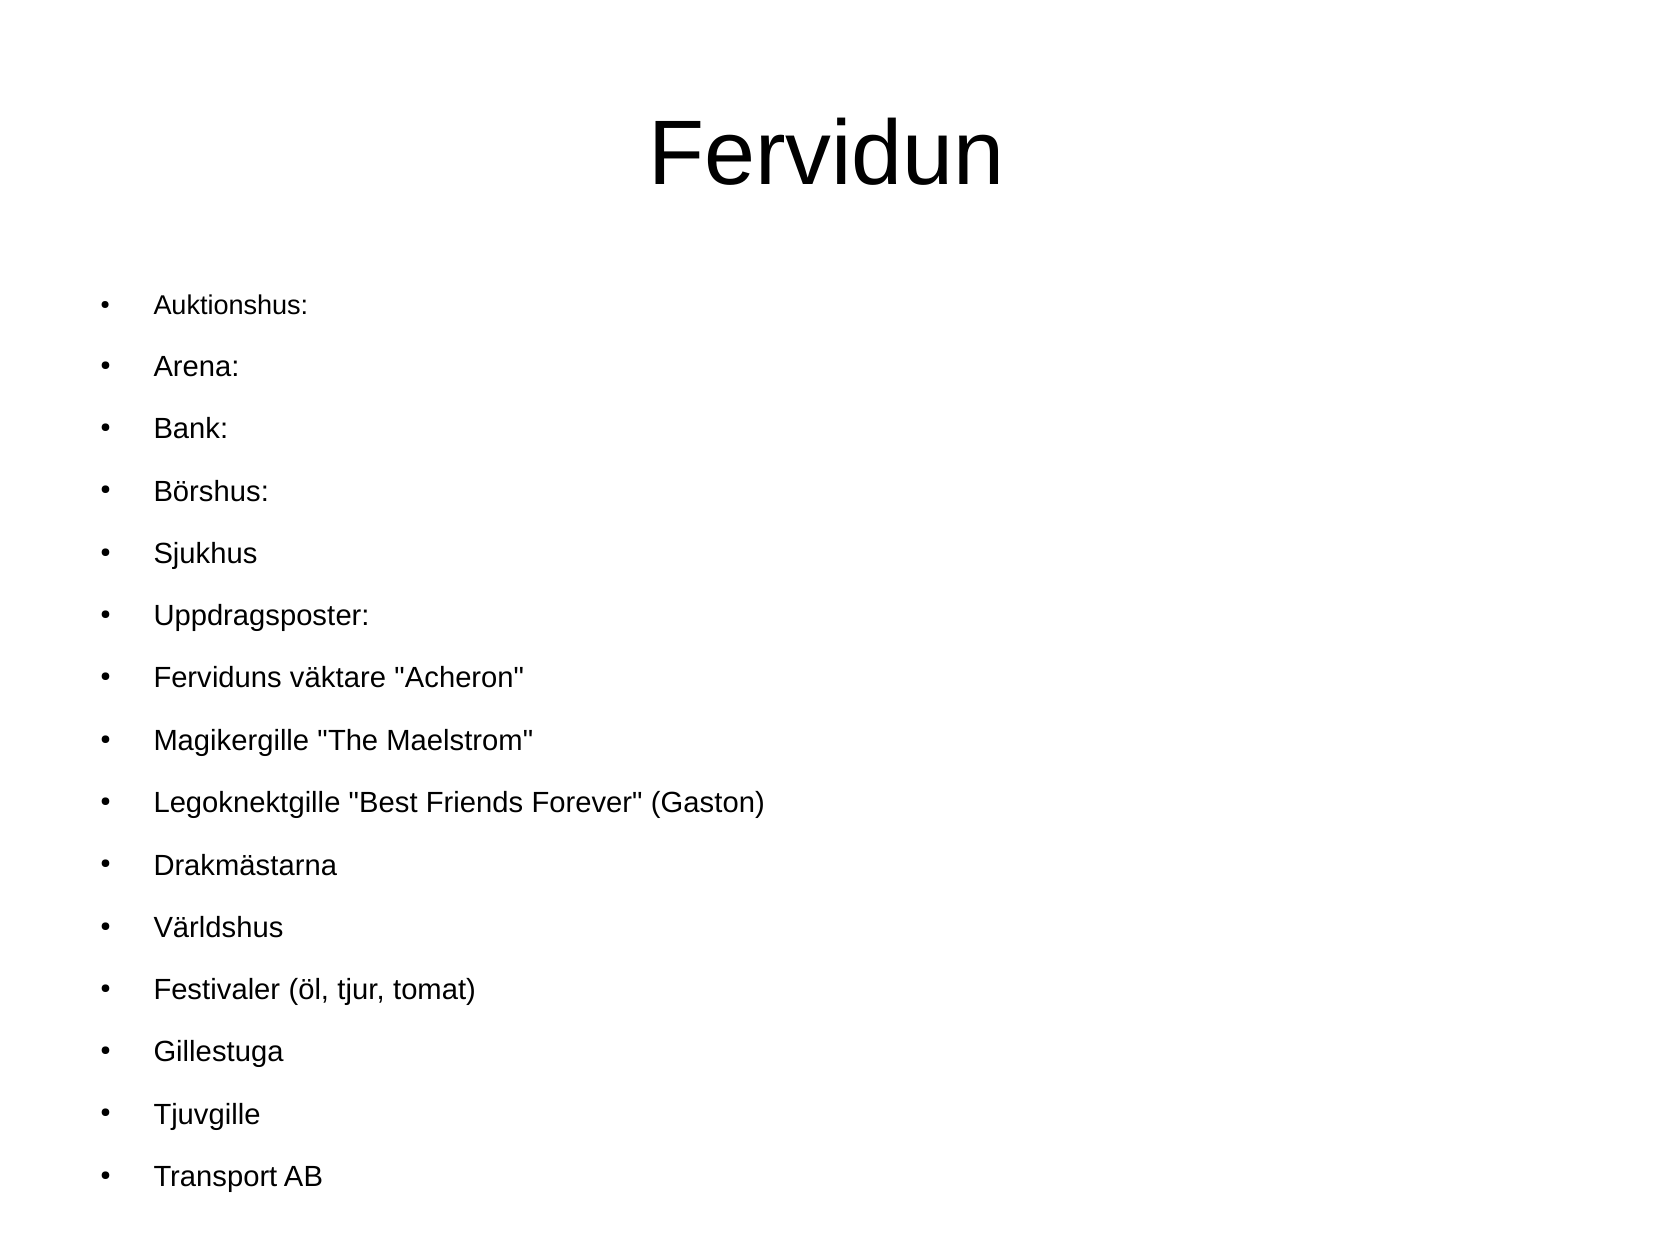

# Fervidun
Auktionshus:
Arena:
Bank:
Börshus:
Sjukhus
Uppdragsposter:
Ferviduns väktare "Acheron"
Magikergille "The Maelstrom"
Legoknektgille "Best Friends Forever" (Gaston)
Drakmästarna
Världshus
Festivaler (öl, tjur, tomat)
Gillestuga
Tjuvgille
Transport AB